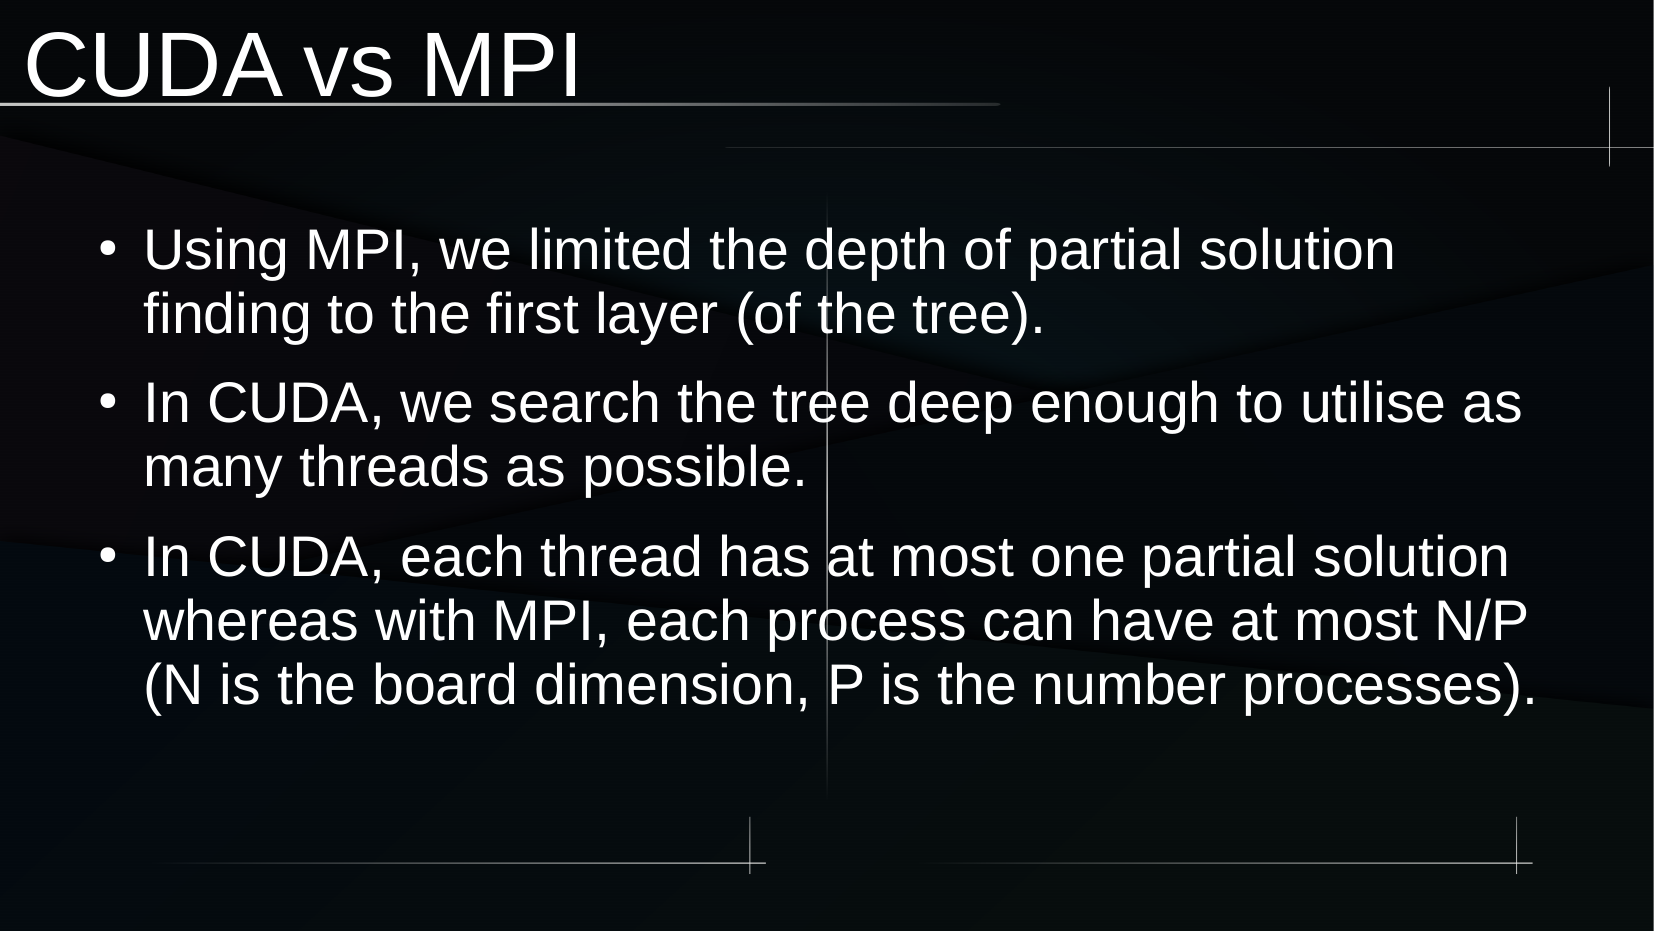

# CUDA vs MPI
Using MPI, we limited the depth of partial solution finding to the first layer (of the tree).
In CUDA, we search the tree deep enough to utilise as many threads as possible.
In CUDA, each thread has at most one partial solution whereas with MPI, each process can have at most N/P (N is the board dimension, P is the number processes).